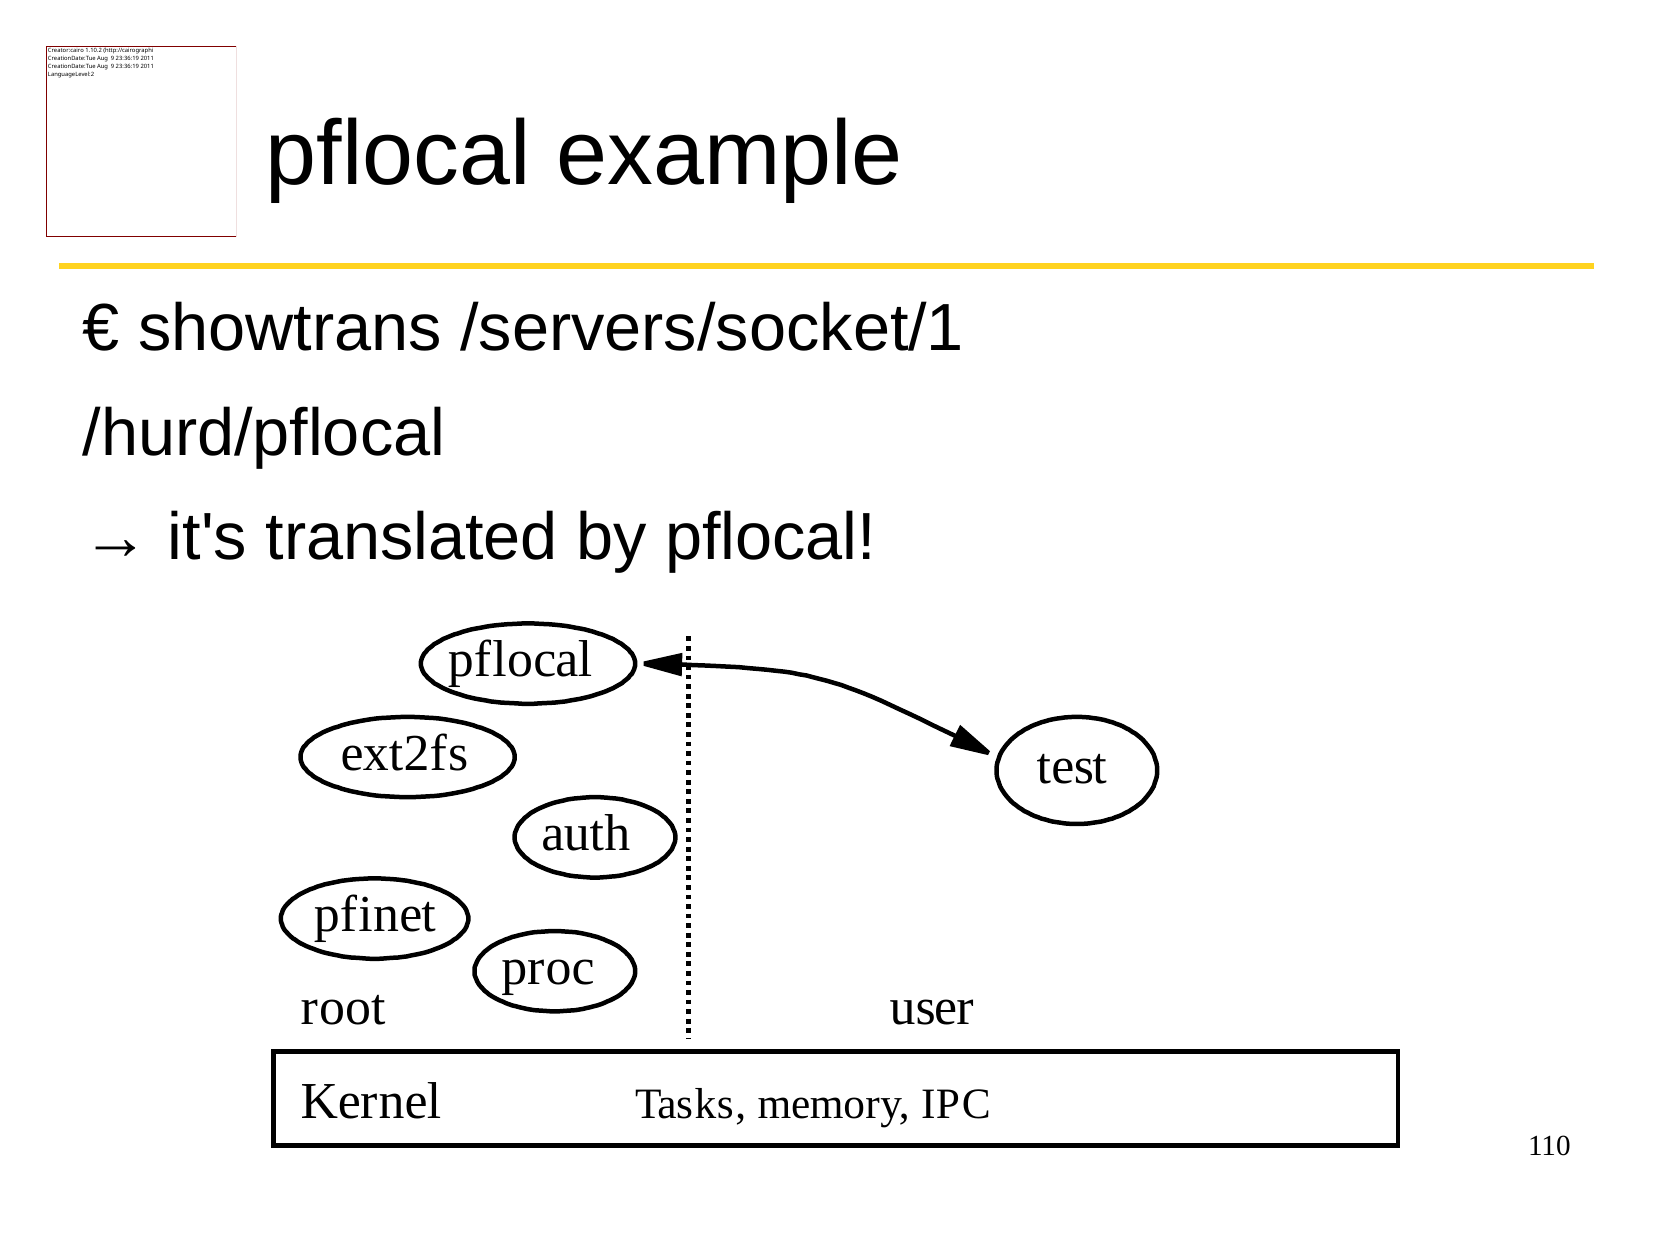

# pflocal example
€ showtrans /servers/socket/1
/hurd/pflocal
→ it's translated by pflocal!
110